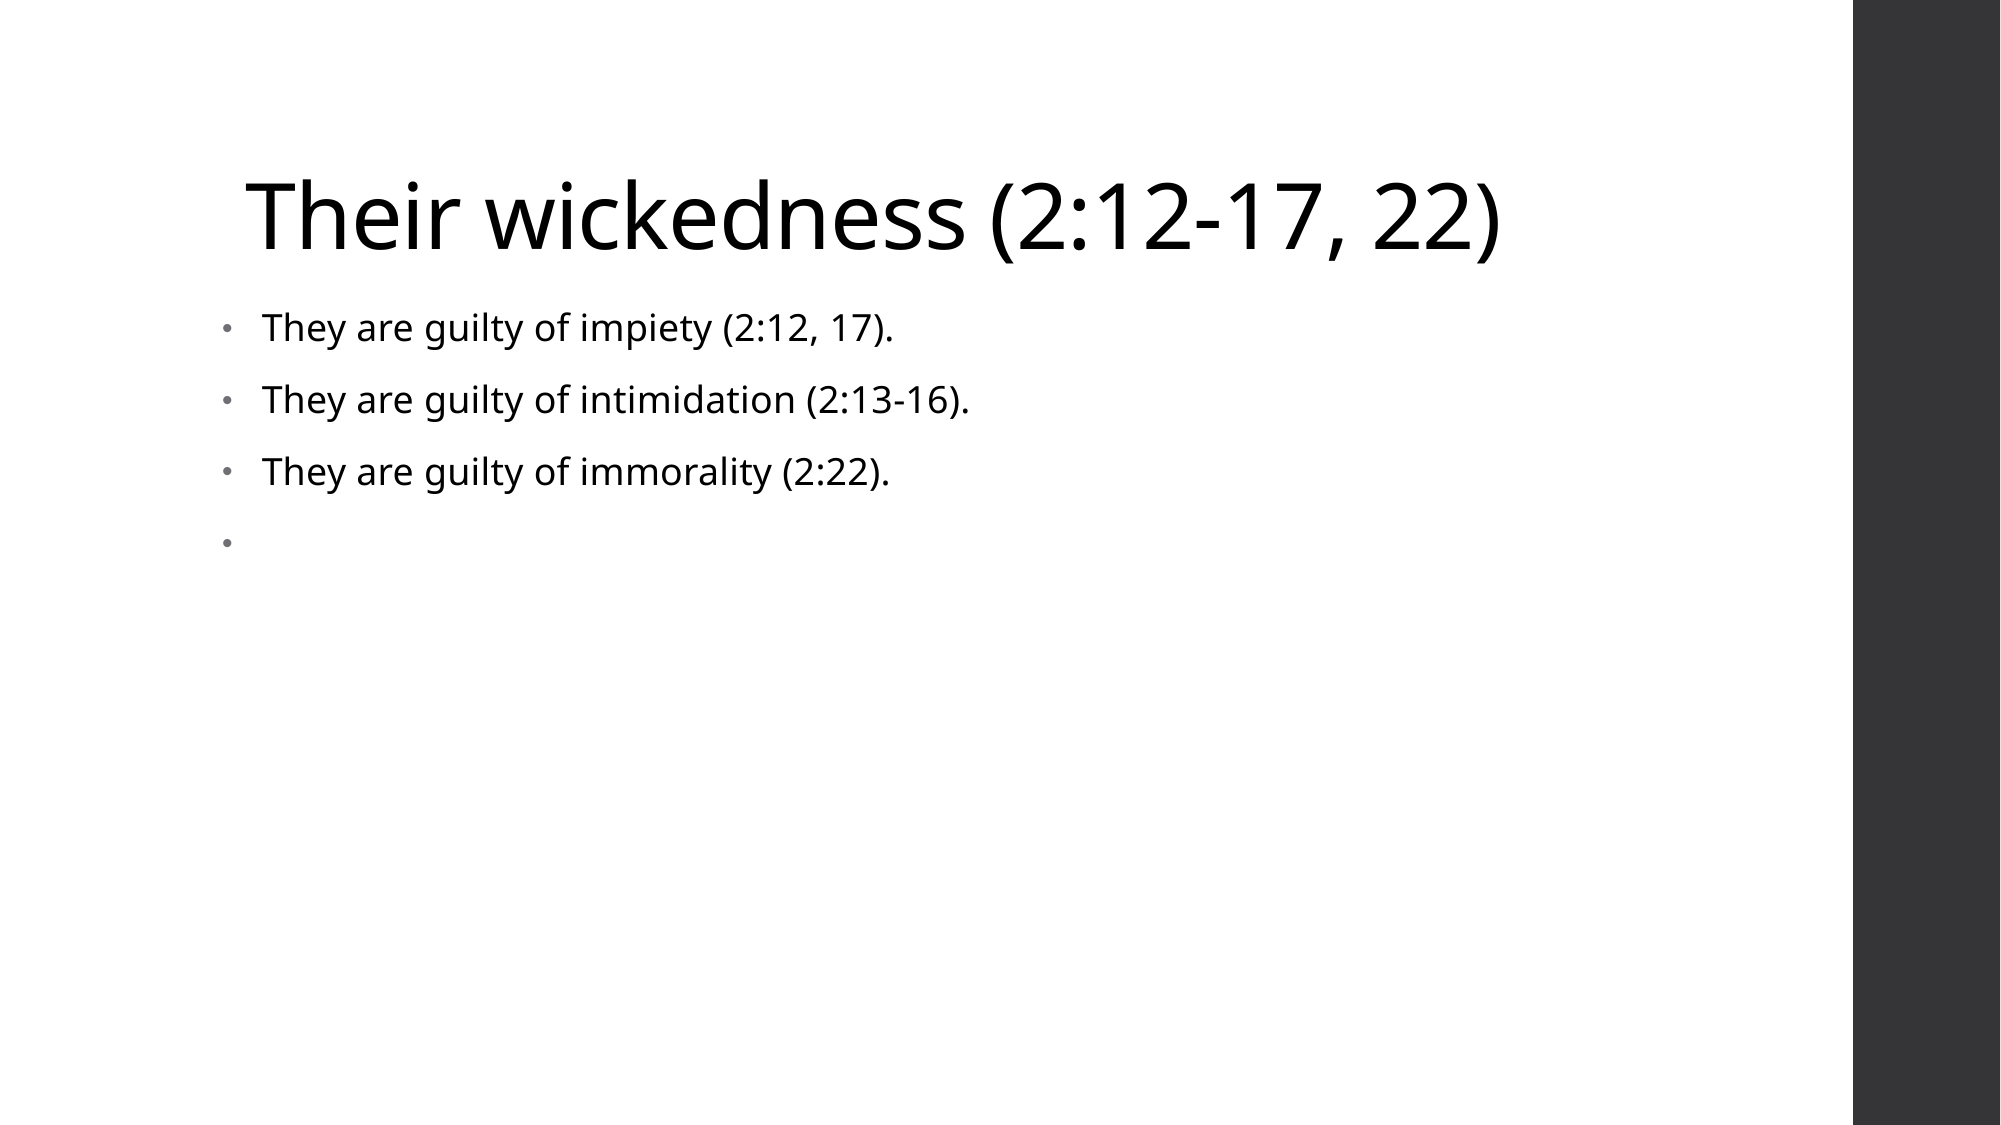

# Their wickedness (2:12-17, 22)
 They are guilty of impiety (2:12, 17).
 They are guilty of intimidation (2:13-16).
 They are guilty of immorality (2:22).